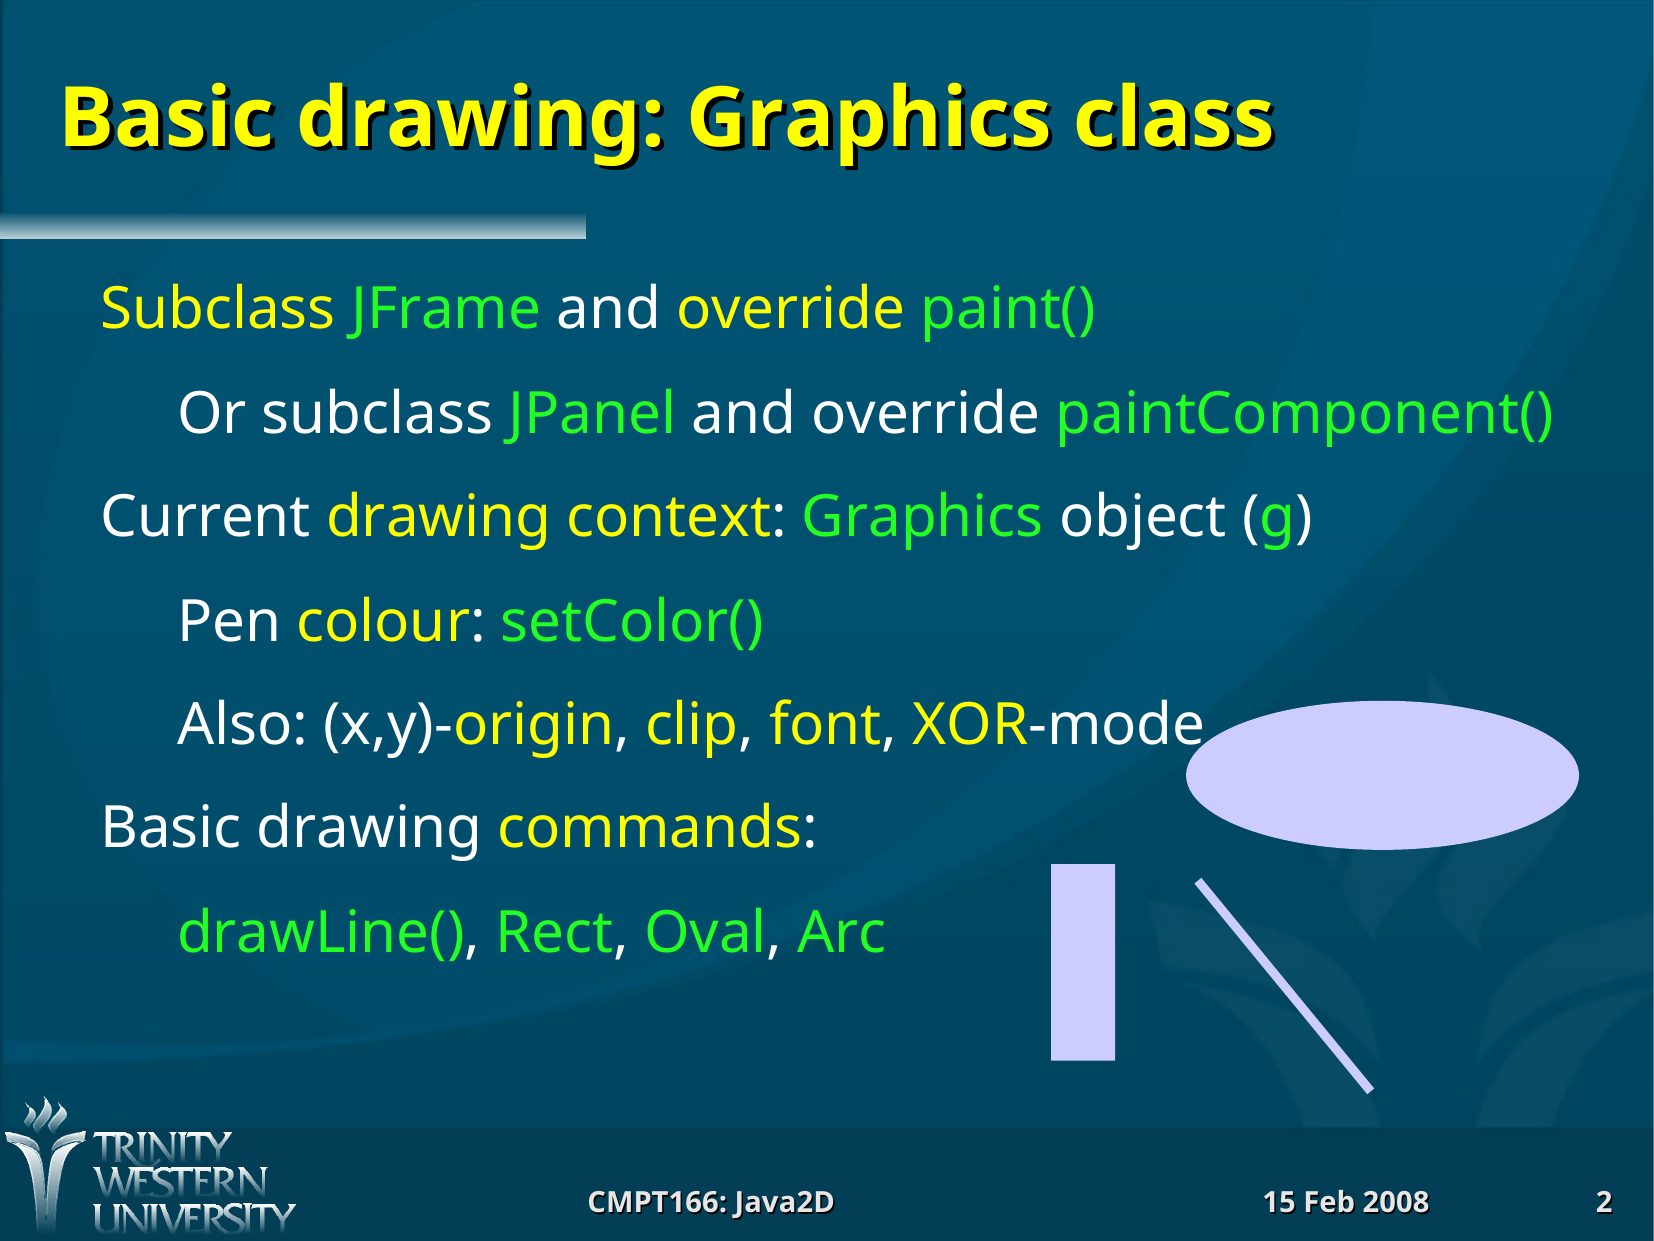

# Basic drawing: Graphics class
Subclass JFrame and override paint()
Or subclass JPanel and override paintComponent()
Current drawing context: Graphics object (g)
Pen colour: setColor()
Also: (x,y)-origin, clip, font, XOR-mode
Basic drawing commands:
drawLine(), Rect, Oval, Arc
CMPT166: Java2D
15 Feb 2008
2